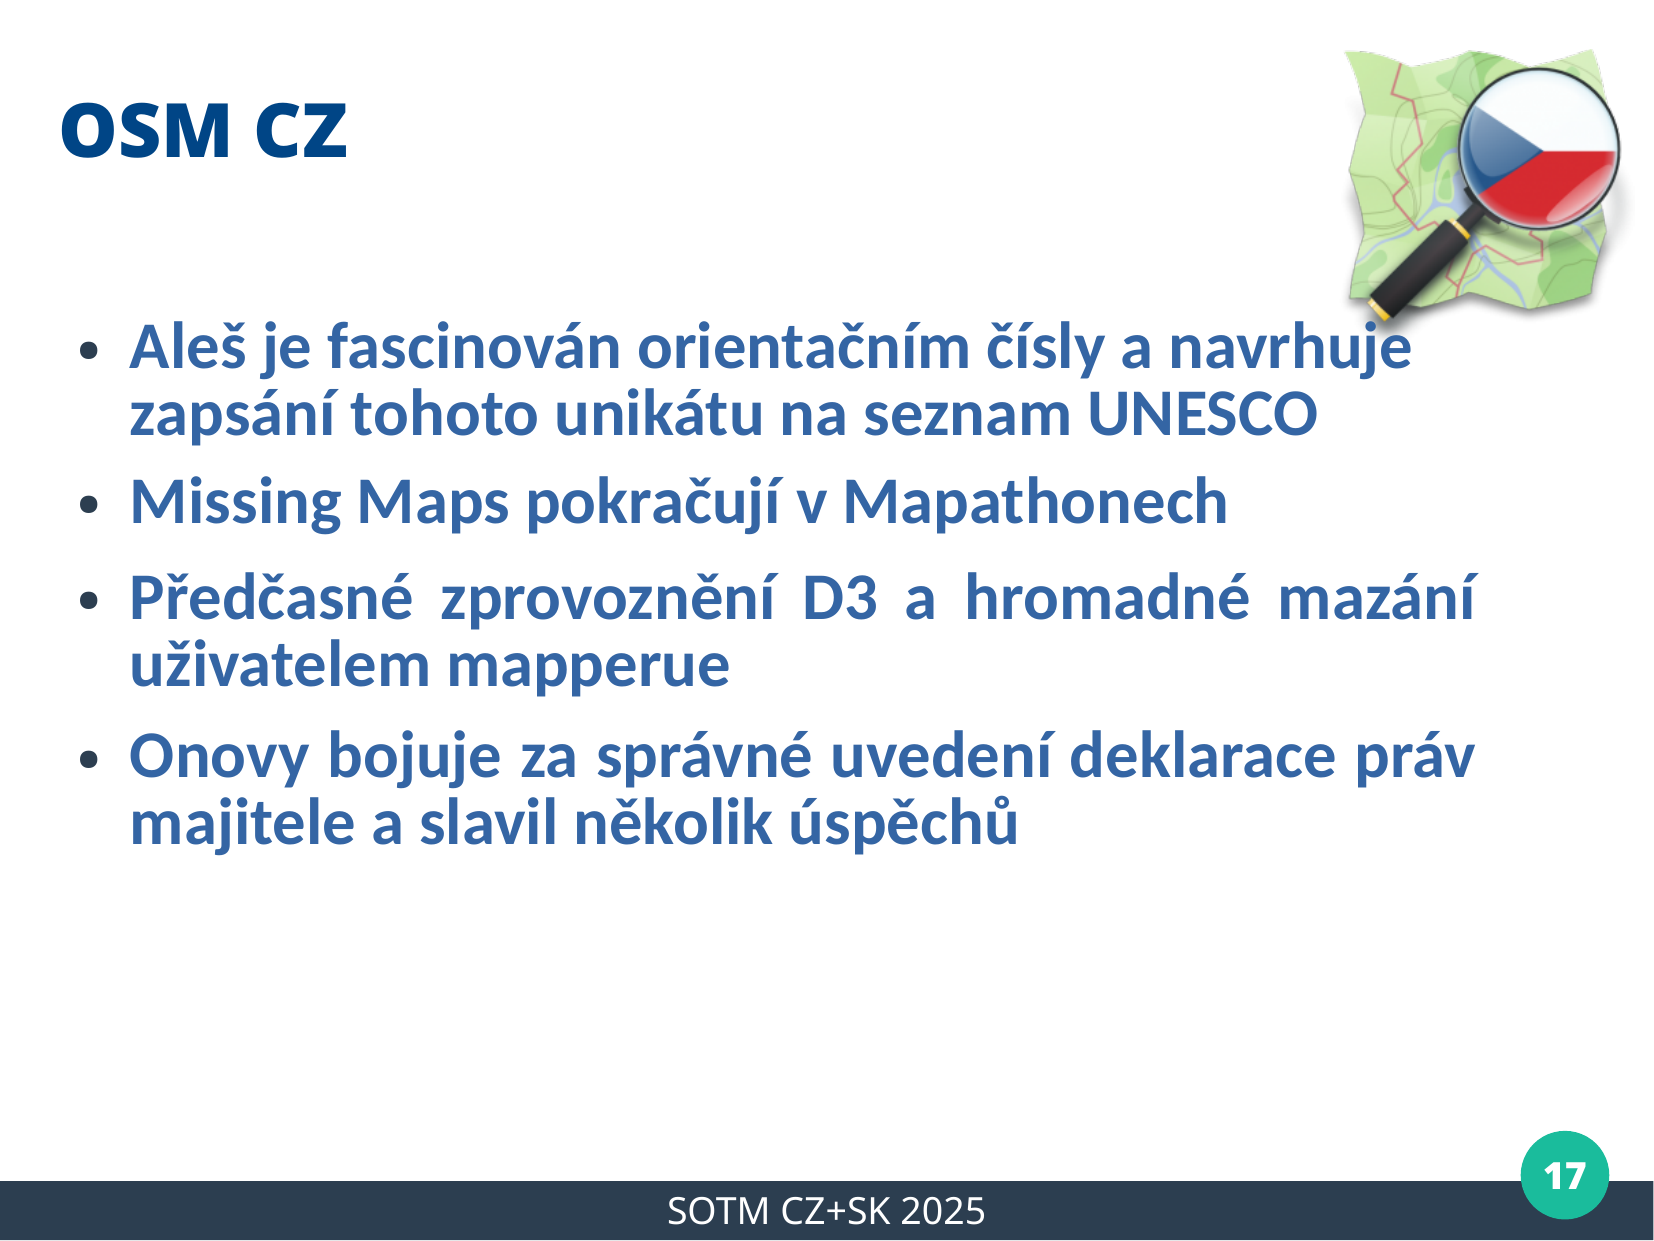

# OSM CZ
Aleš je fascinován orientačním čísly a navrhuje zapsání tohoto unikátu na seznam UNESCO
Missing Maps pokračují v Mapathonech
Předčasné zprovoznění D3 a hromadné mazání uživatelem mapperue
Onovy bojuje za správné uvedení deklarace práv majitele a slavil několik úspěchů
17
SOTM CZ+SK 2025